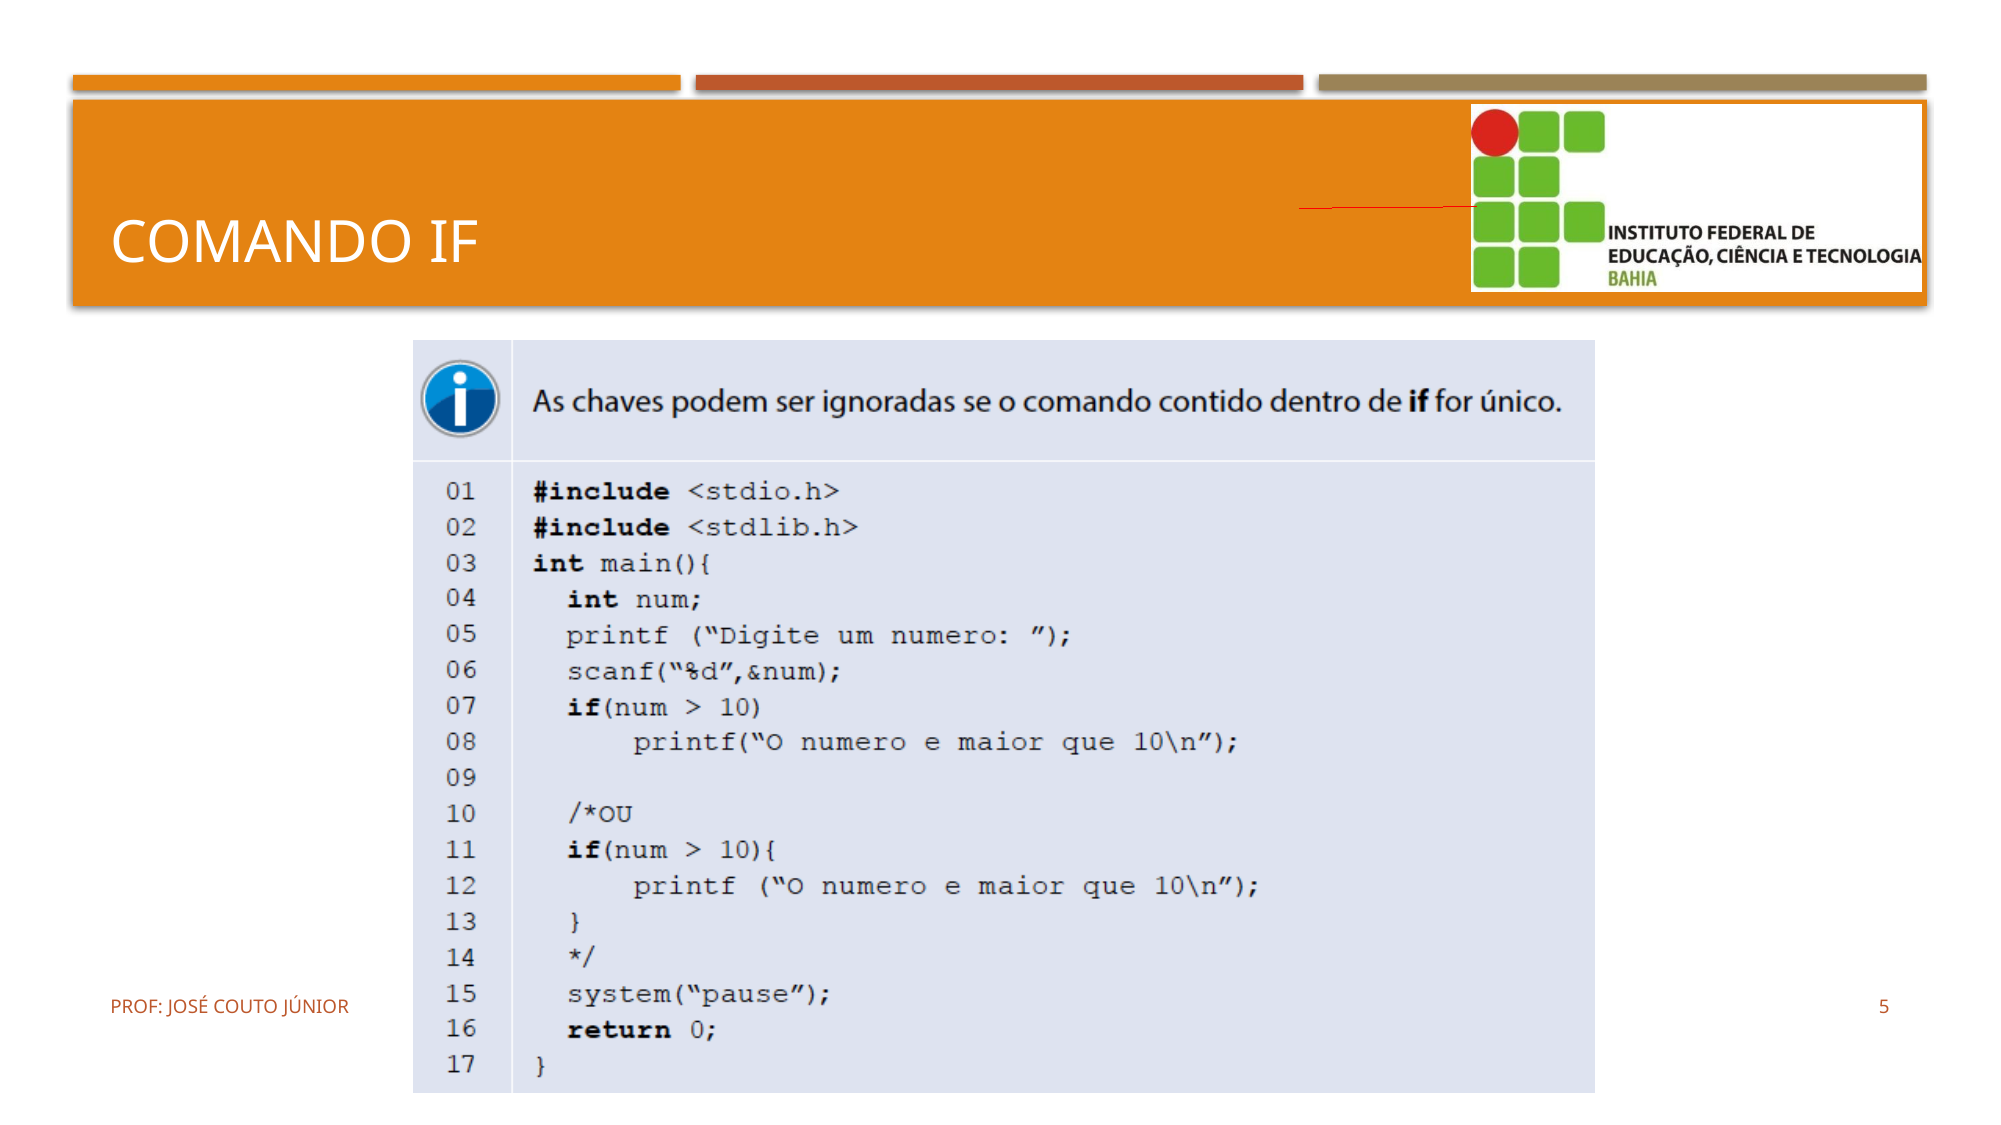

# Comando IF
Prof: José Couto Júnior
5